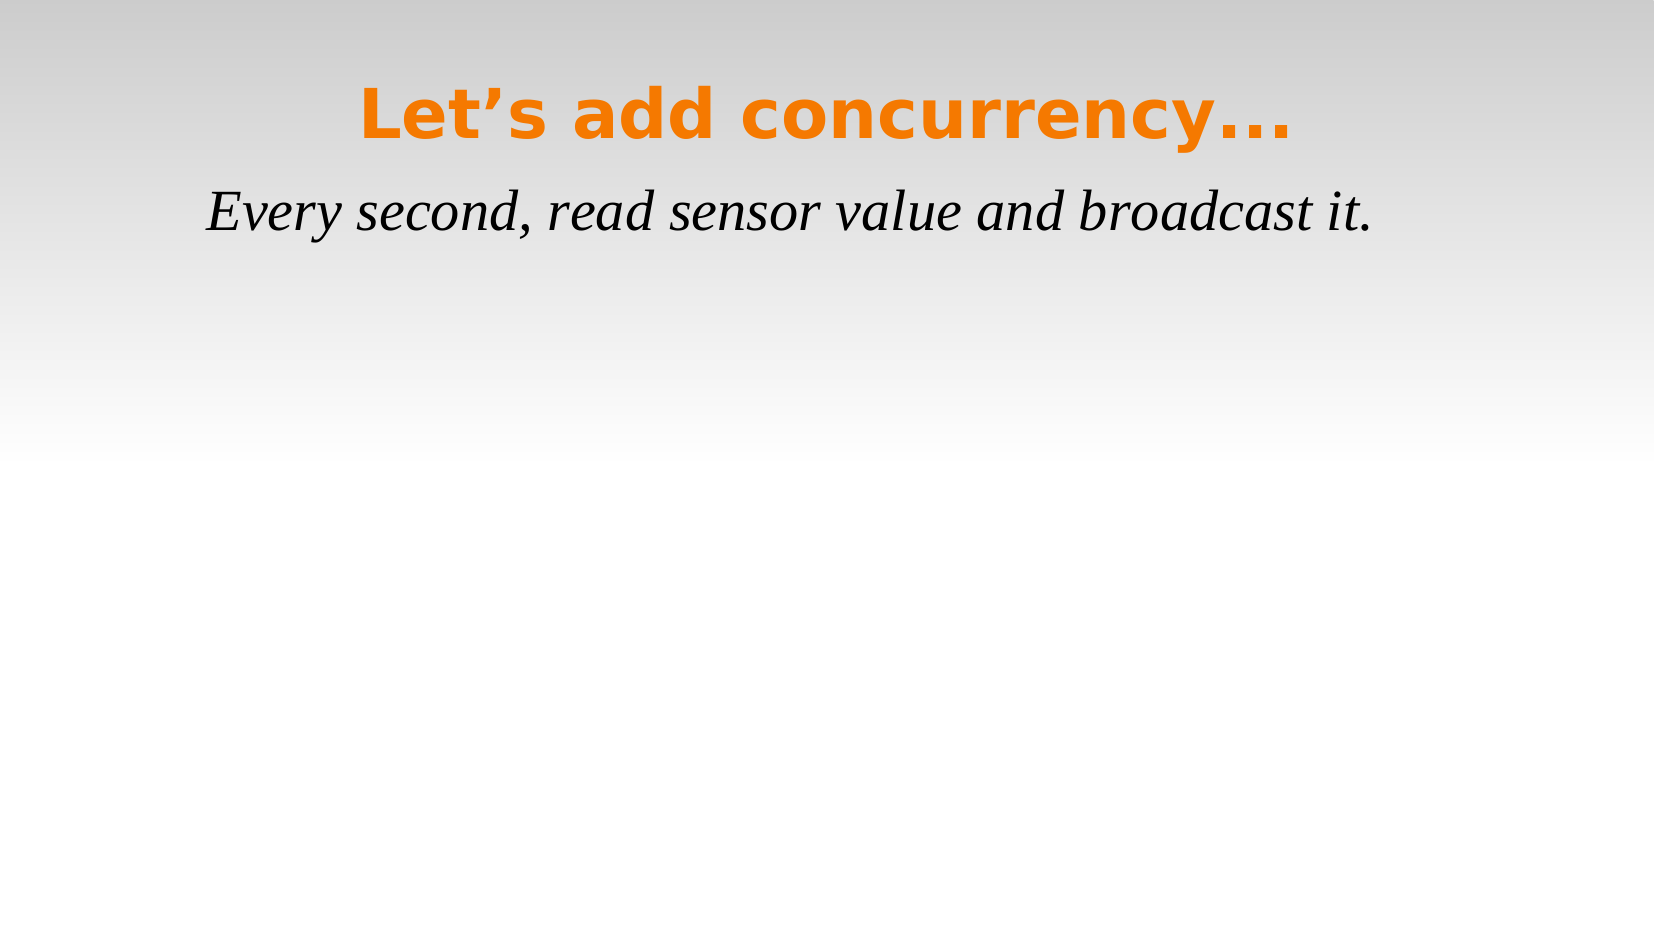

# Let’s add concurrency...
Every second, read sensor value and broadcast it.